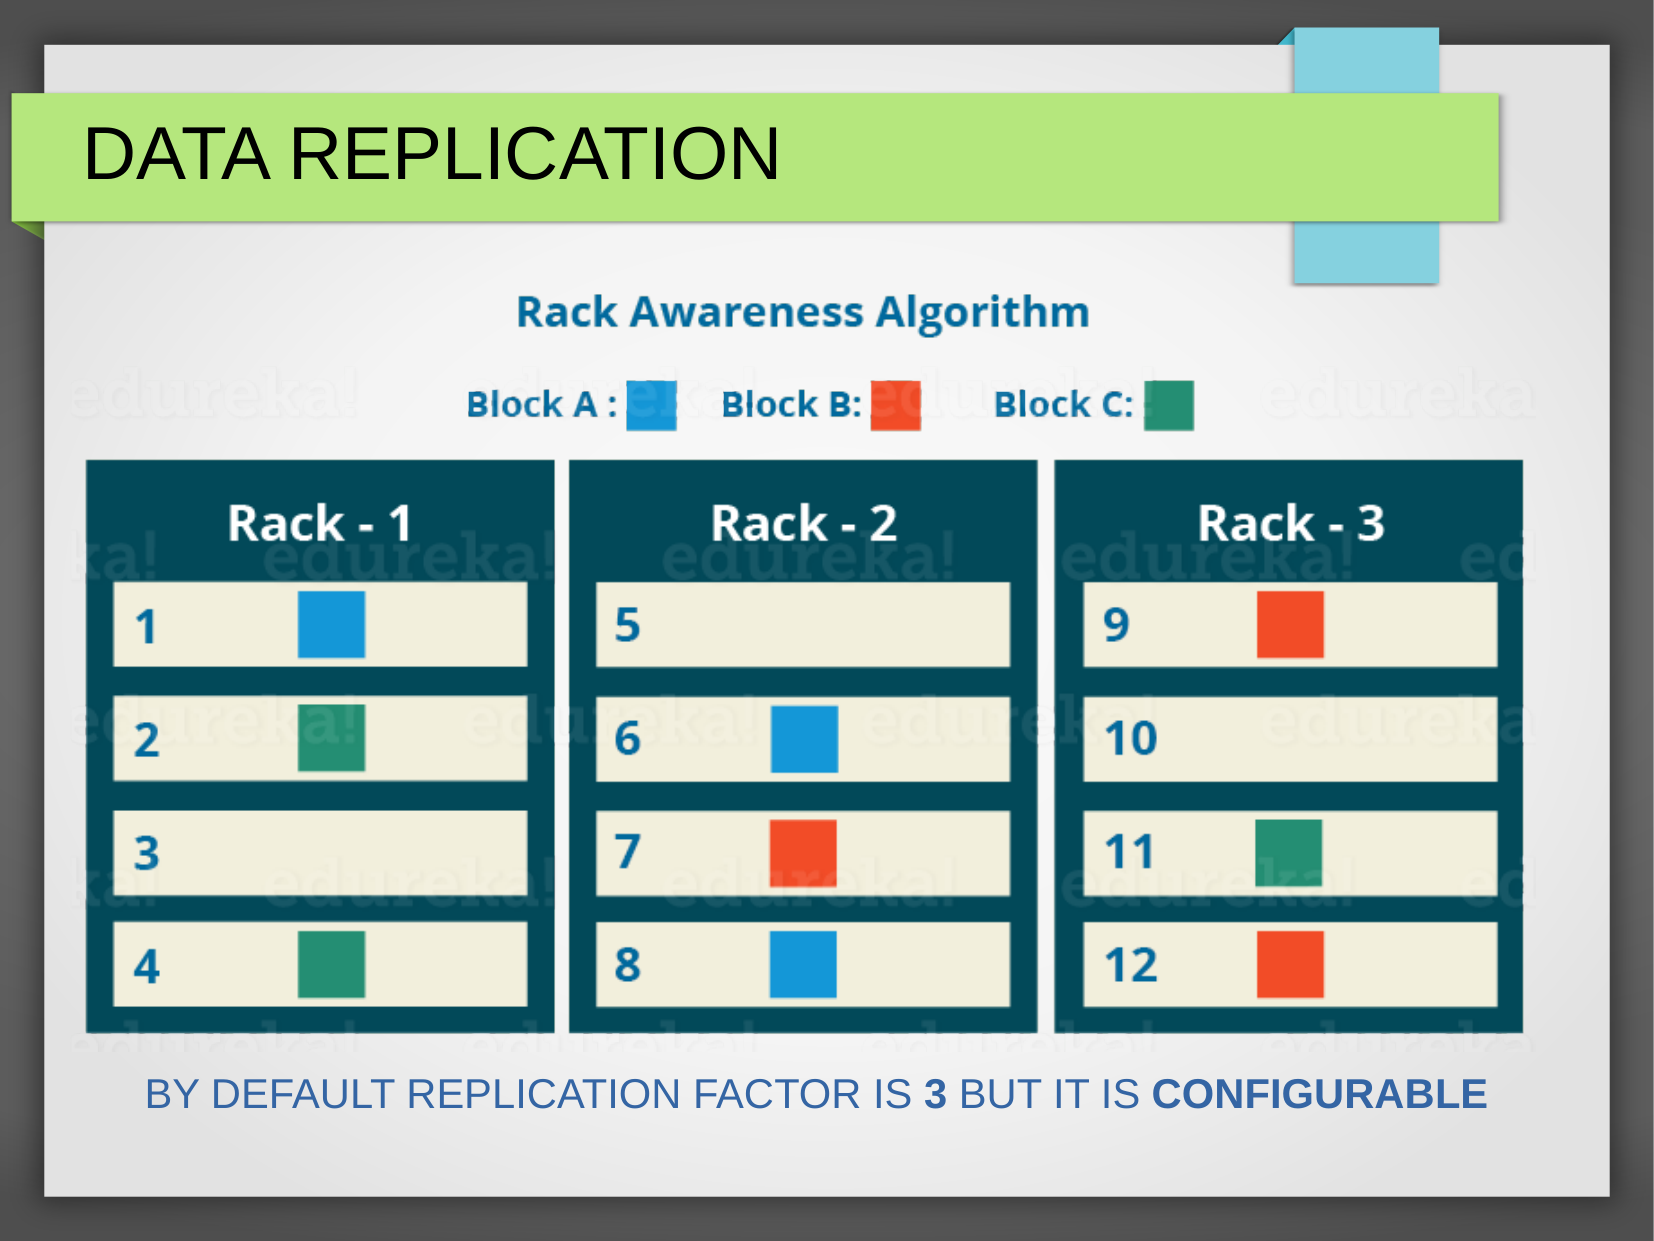

# DATA REPLICATION
BY DEFAULT REPLICATION FACTOR IS 3 BUT IT IS CONFIGURABLE